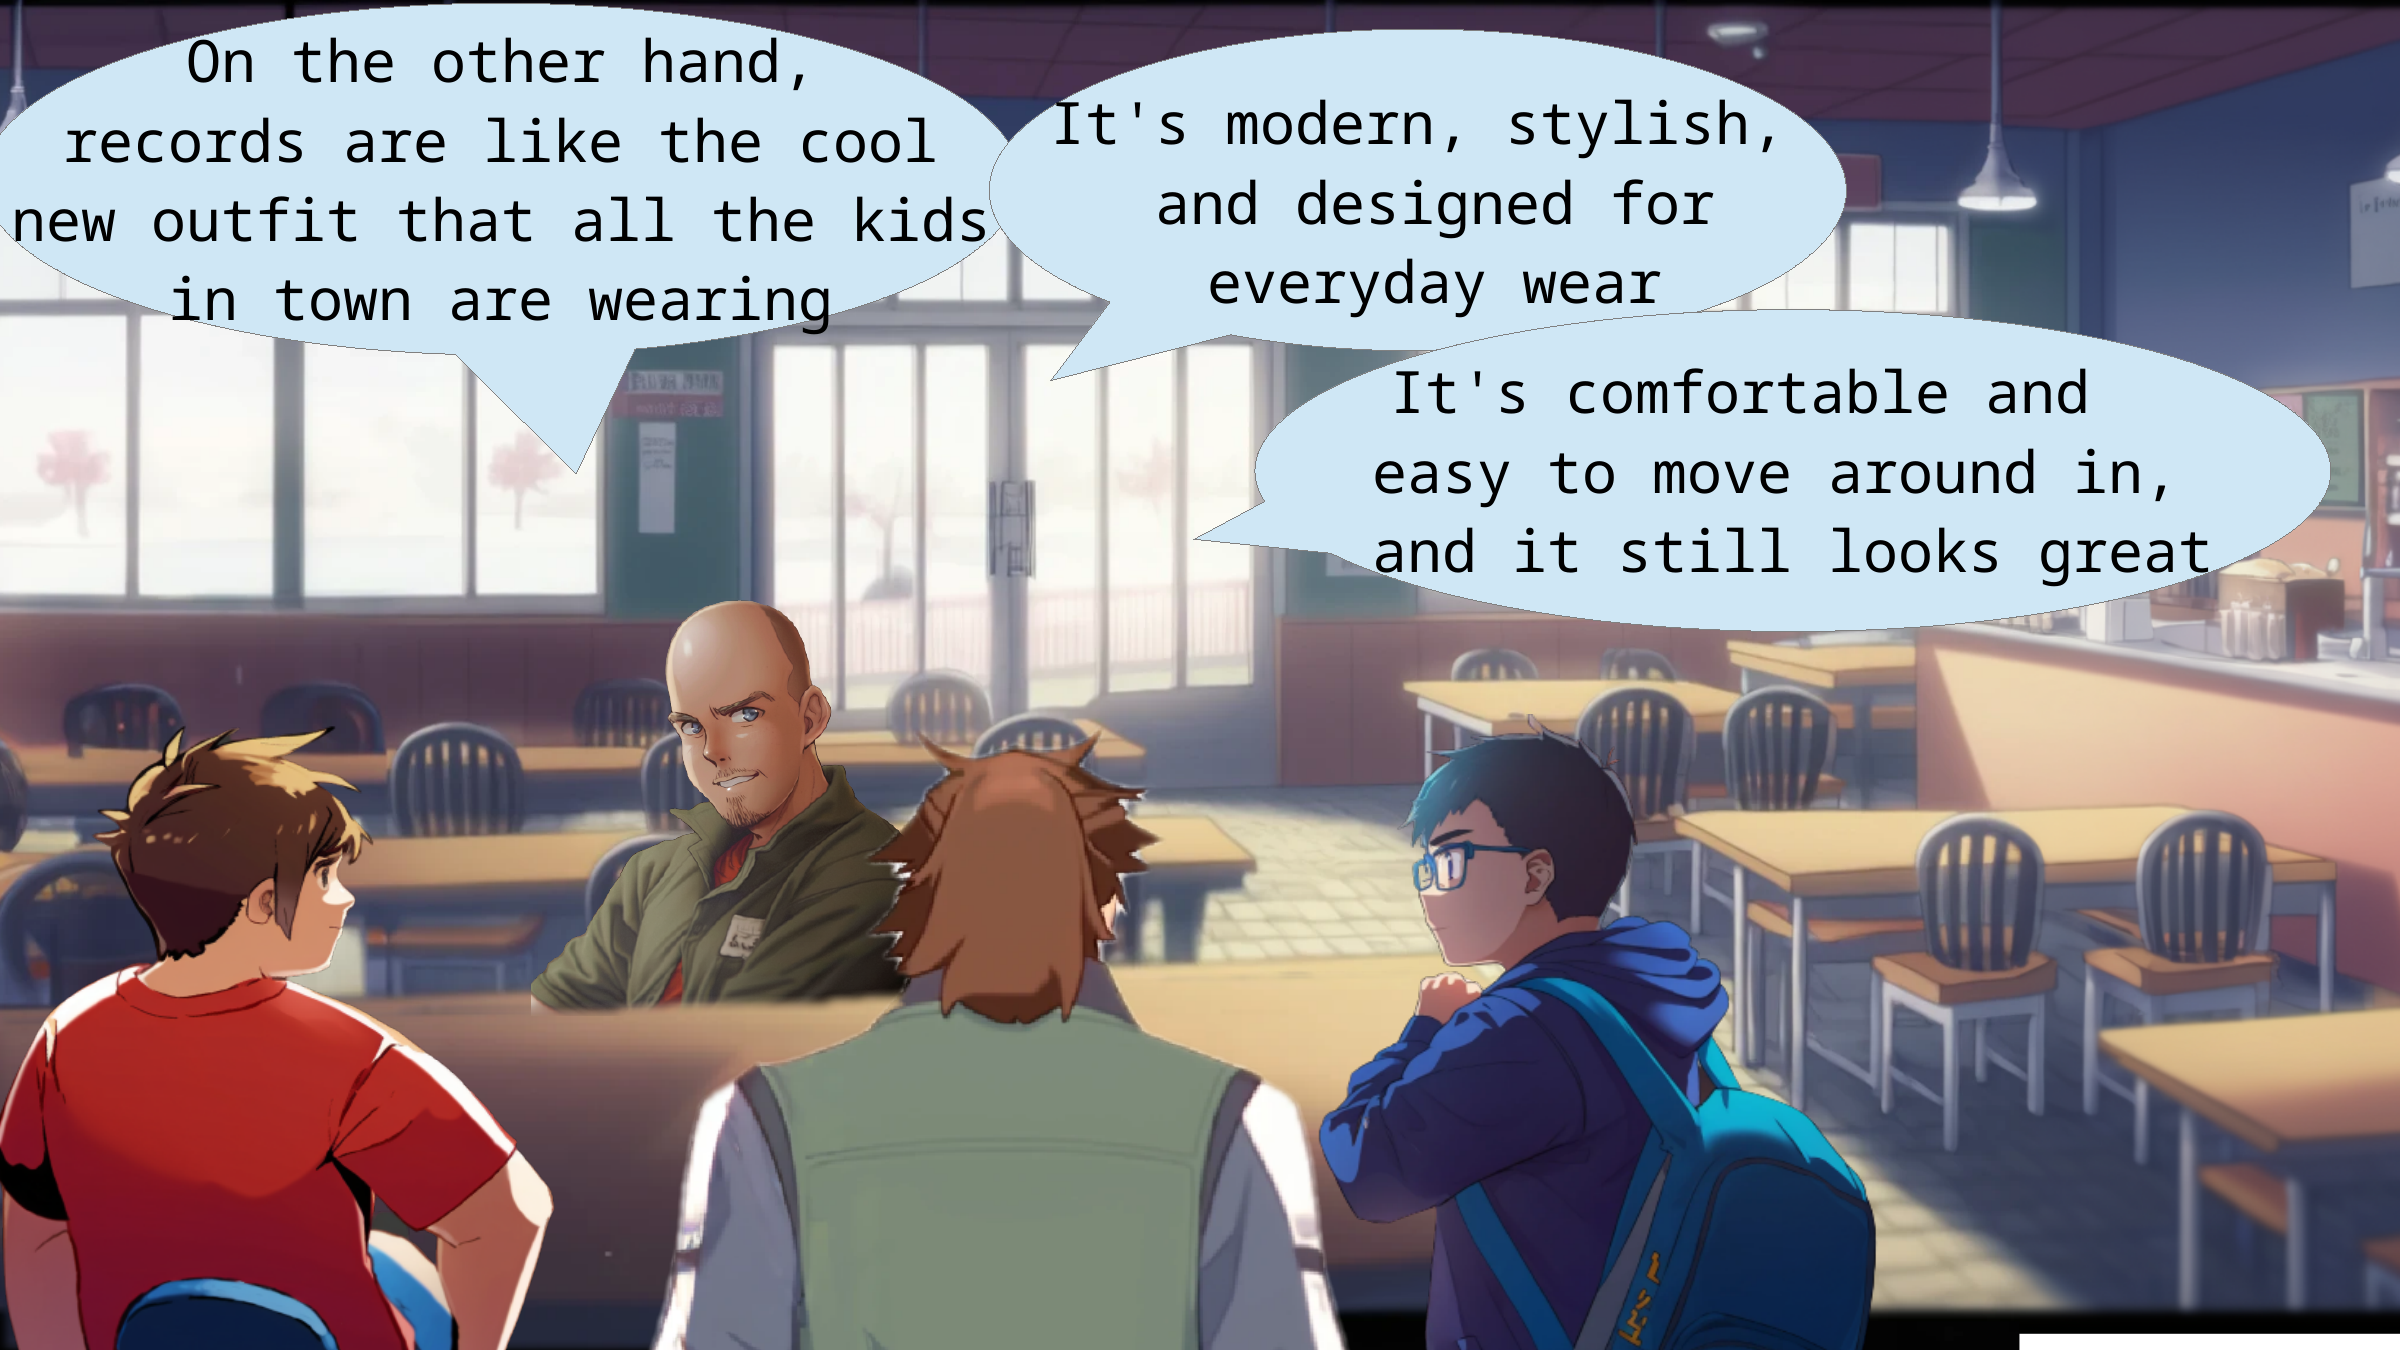

On the other hand,
records are like the cool
new outfit that all the kids
in town are wearing
It's modern, stylish,
 and designed for
 everyday wear
It's comfortable and
easy to move around in,
 and it still looks great